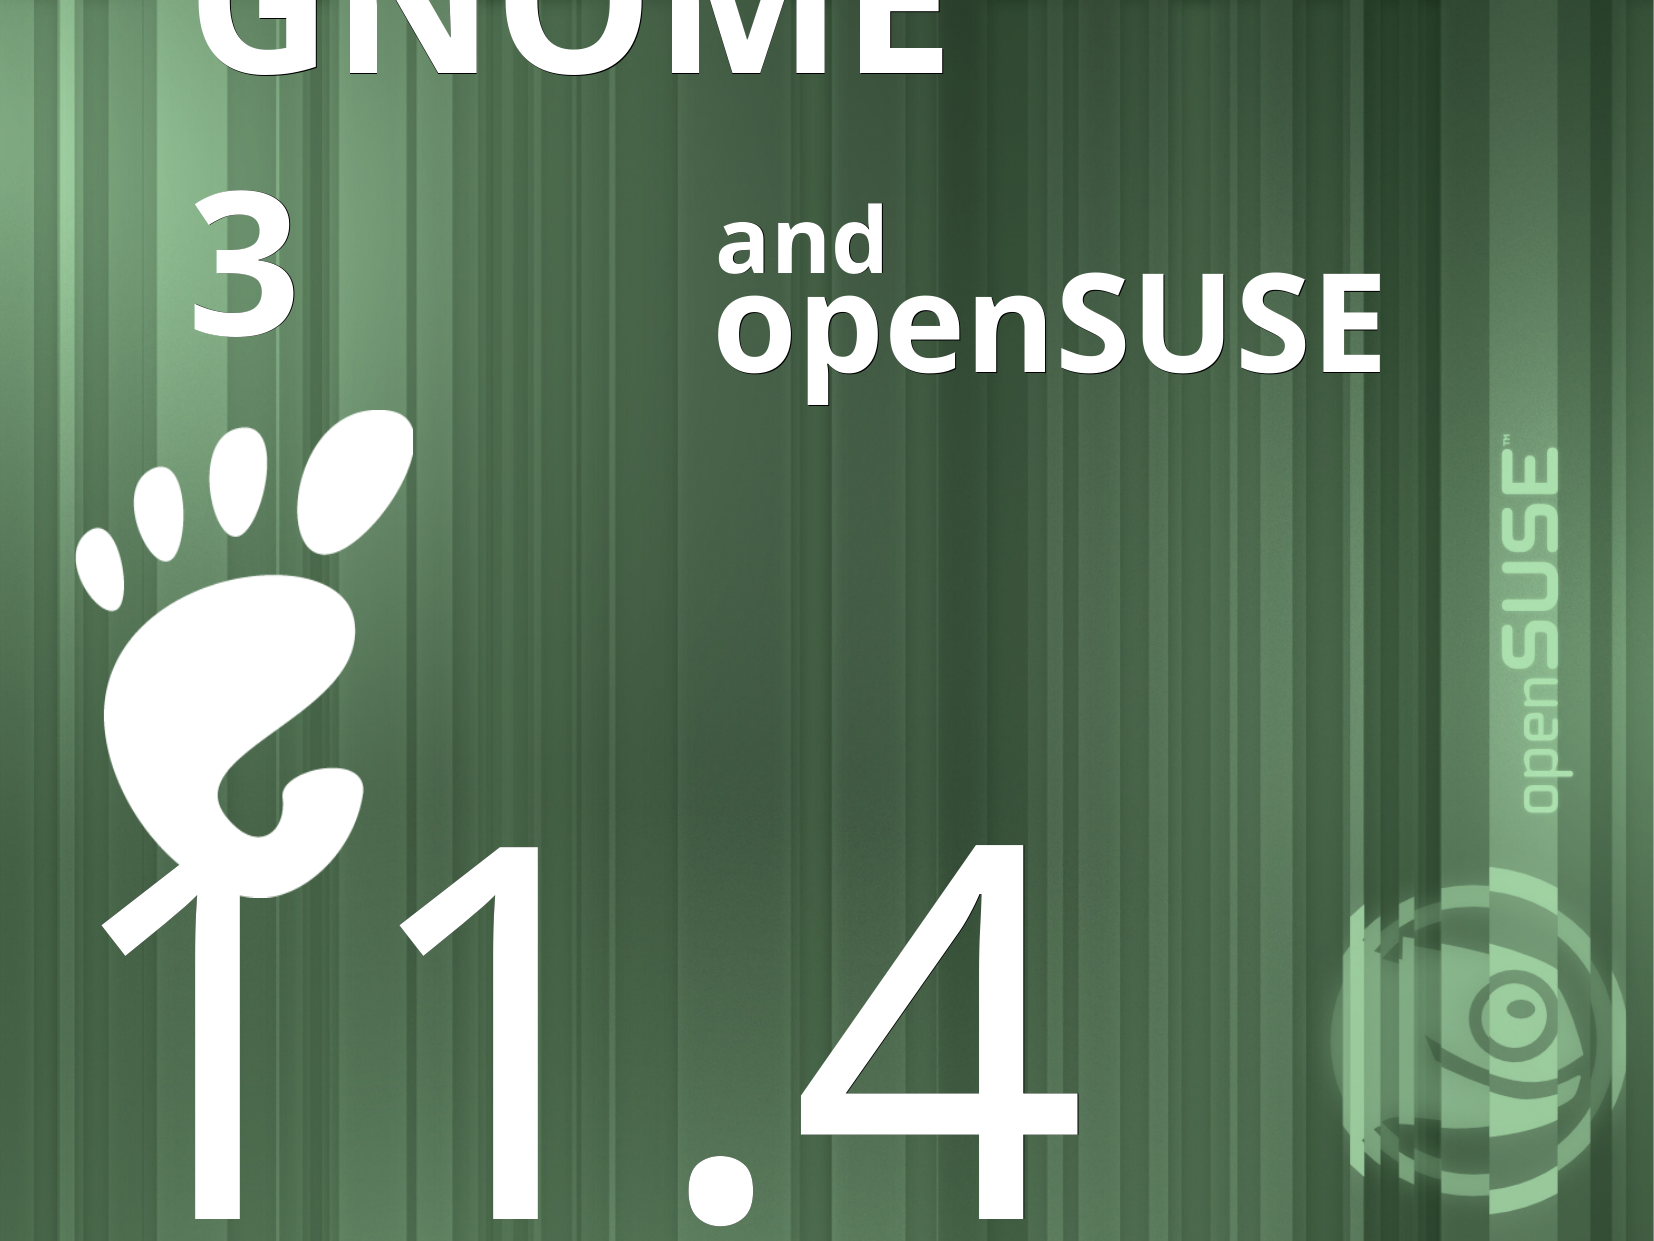

GNOME 3
 11.4
Released 10th of March 2011
and
openSUSE